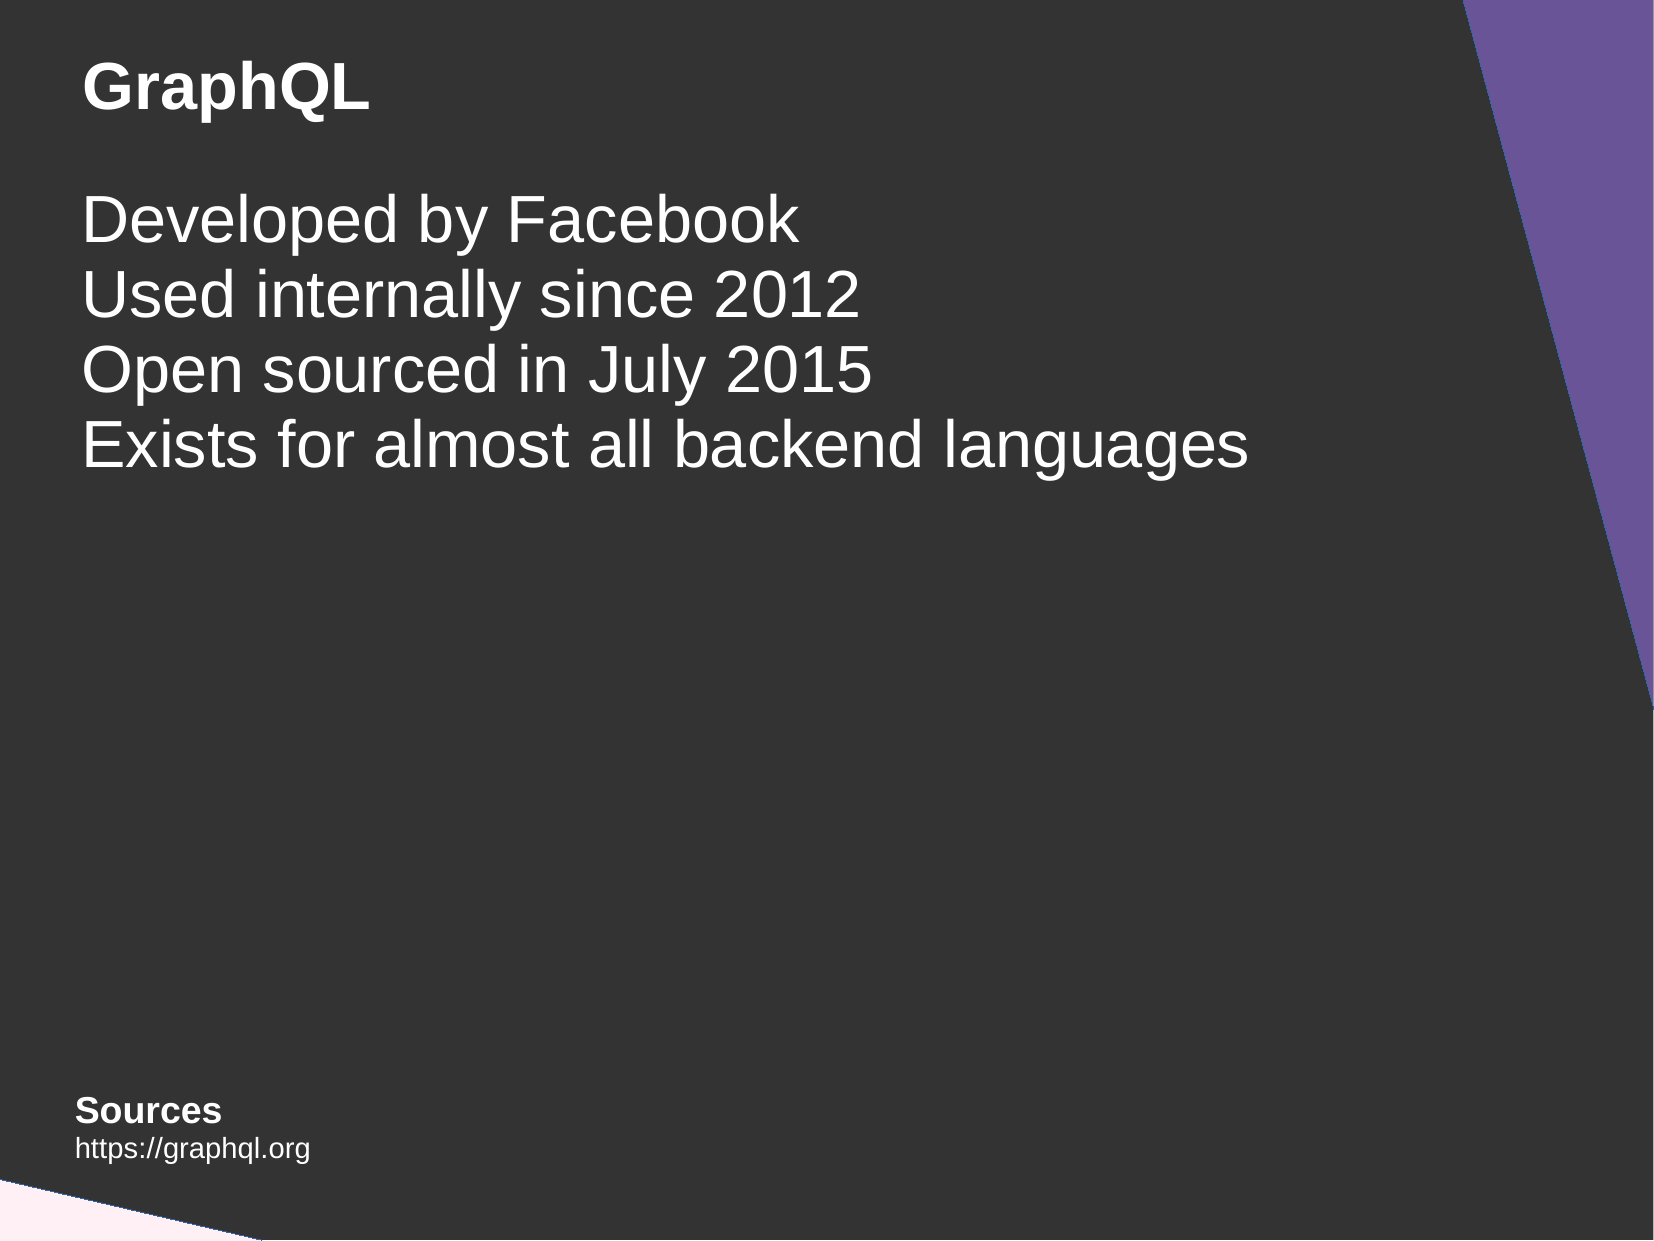

# GraphQL
Developed by Facebook
Used internally since 2012
Open sourced in July 2015
Exists for almost all backend languages
Sources
https://graphql.org